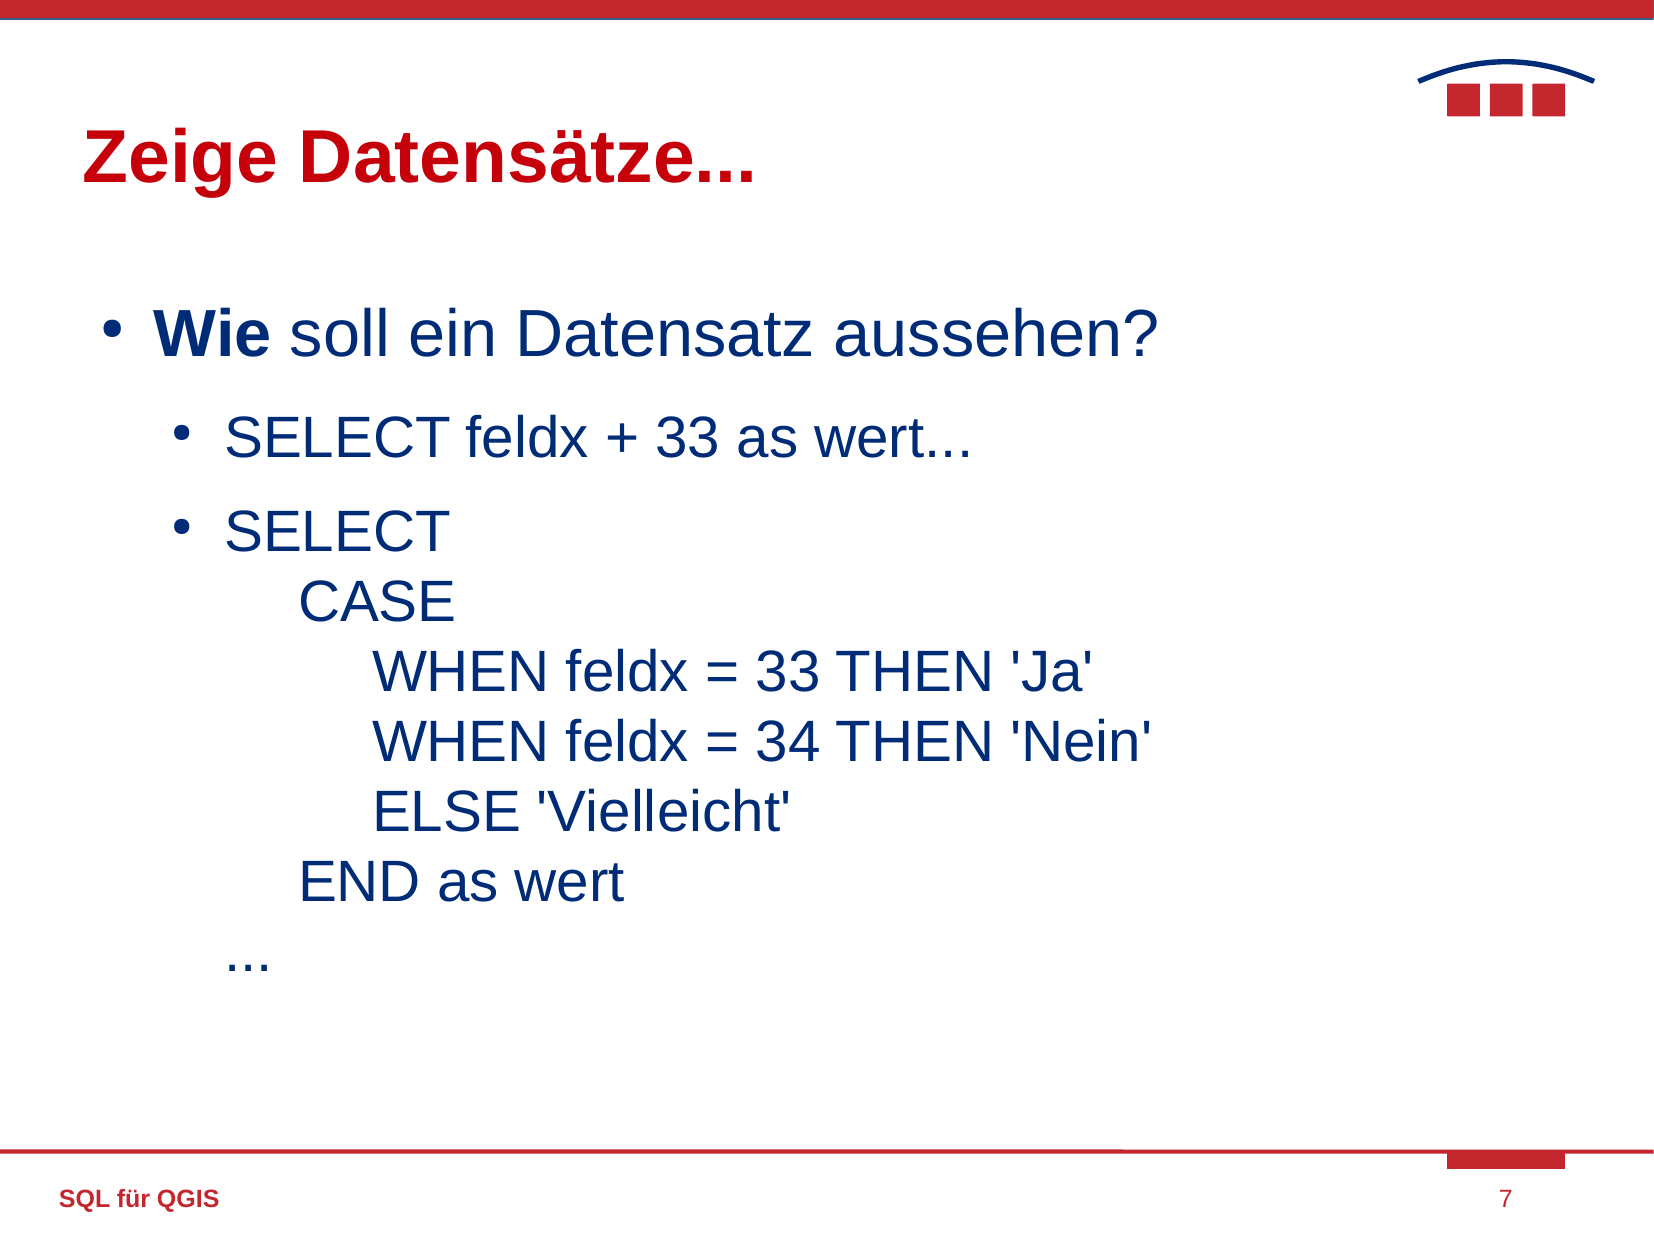

# Zeige Datensätze...
Wie soll ein Datensatz aussehen?
SELECT feldx + 33 as wert...
SELECT
	CASE
		WHEN feldx = 33 THEN 'Ja'
		WHEN feldx = 34 THEN 'Nein'
		ELSE 'Vielleicht'
	END as wert
...